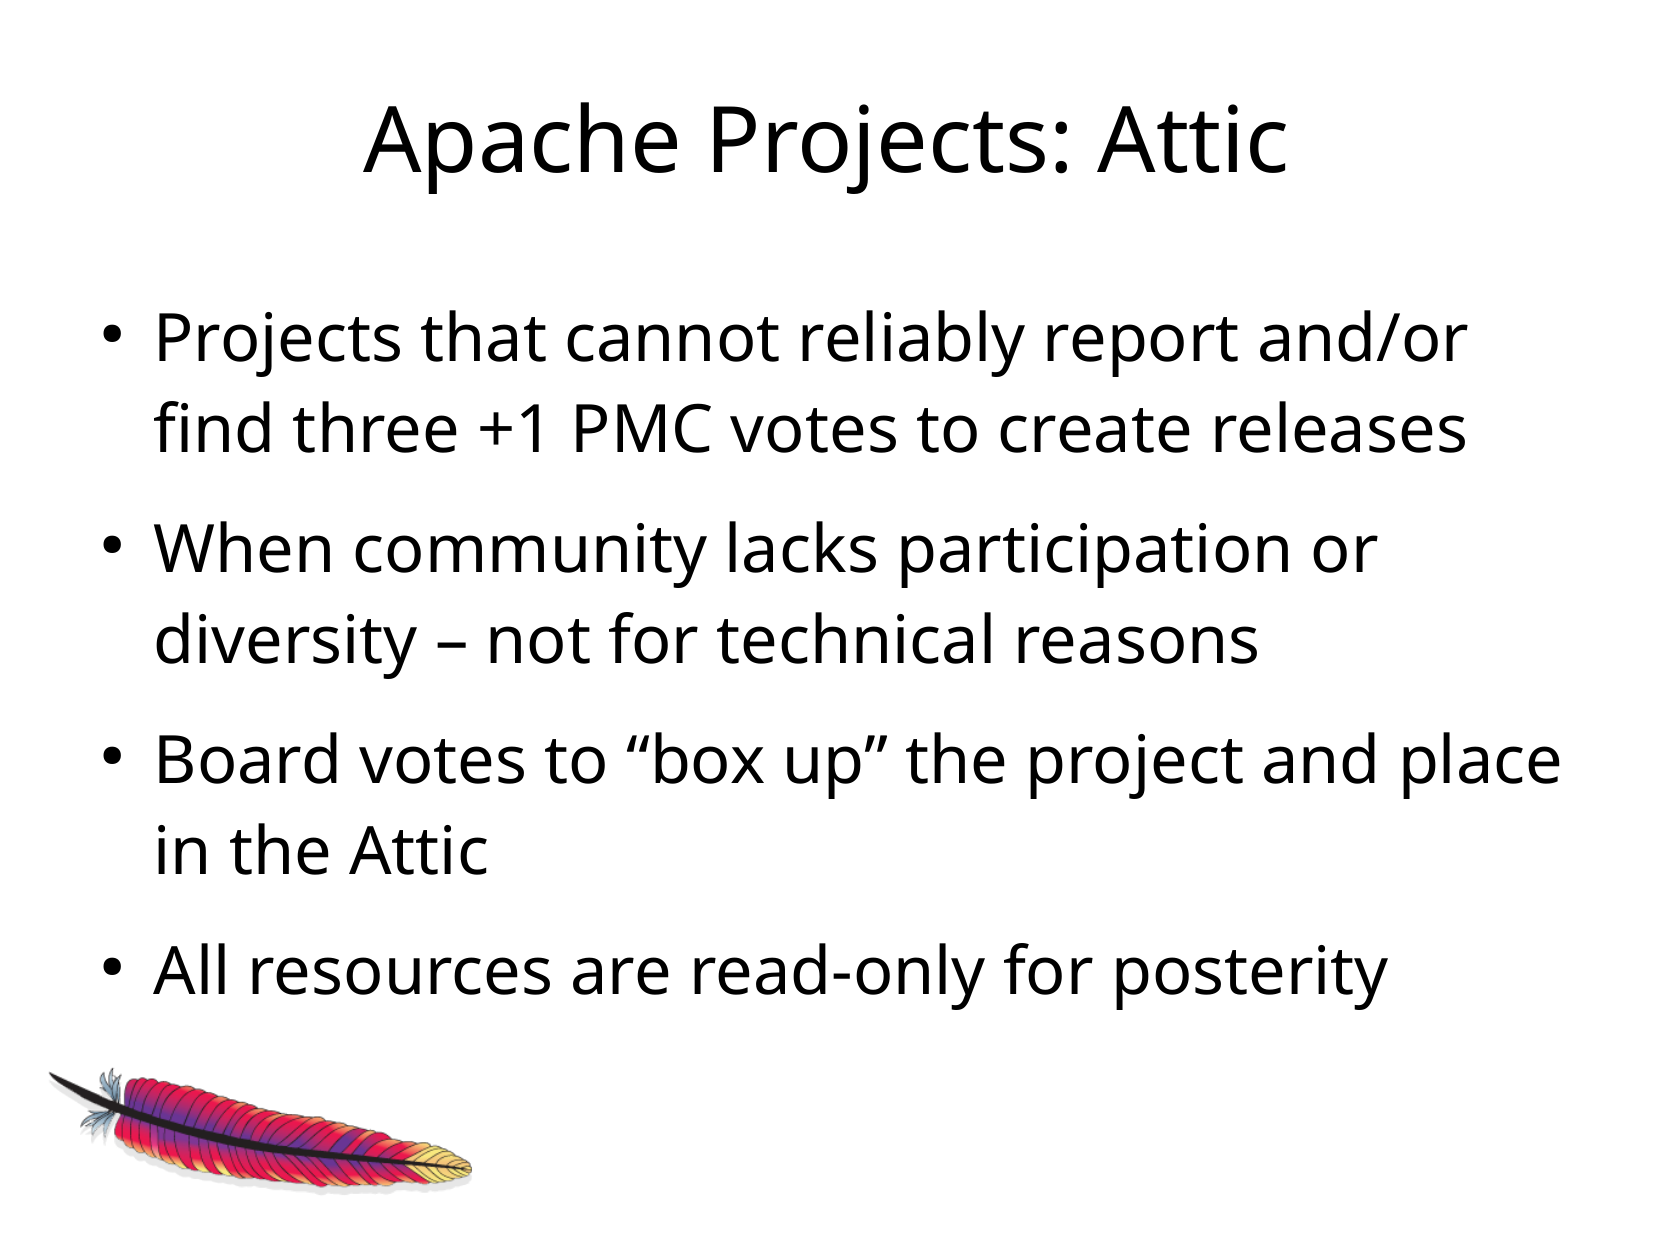

# Apache Projects: Attic
Projects that cannot reliably report and/or find three +1 PMC votes to create releases
When community lacks participation or diversity – not for technical reasons
Board votes to “box up” the project and place in the Attic
All resources are read-only for posterity